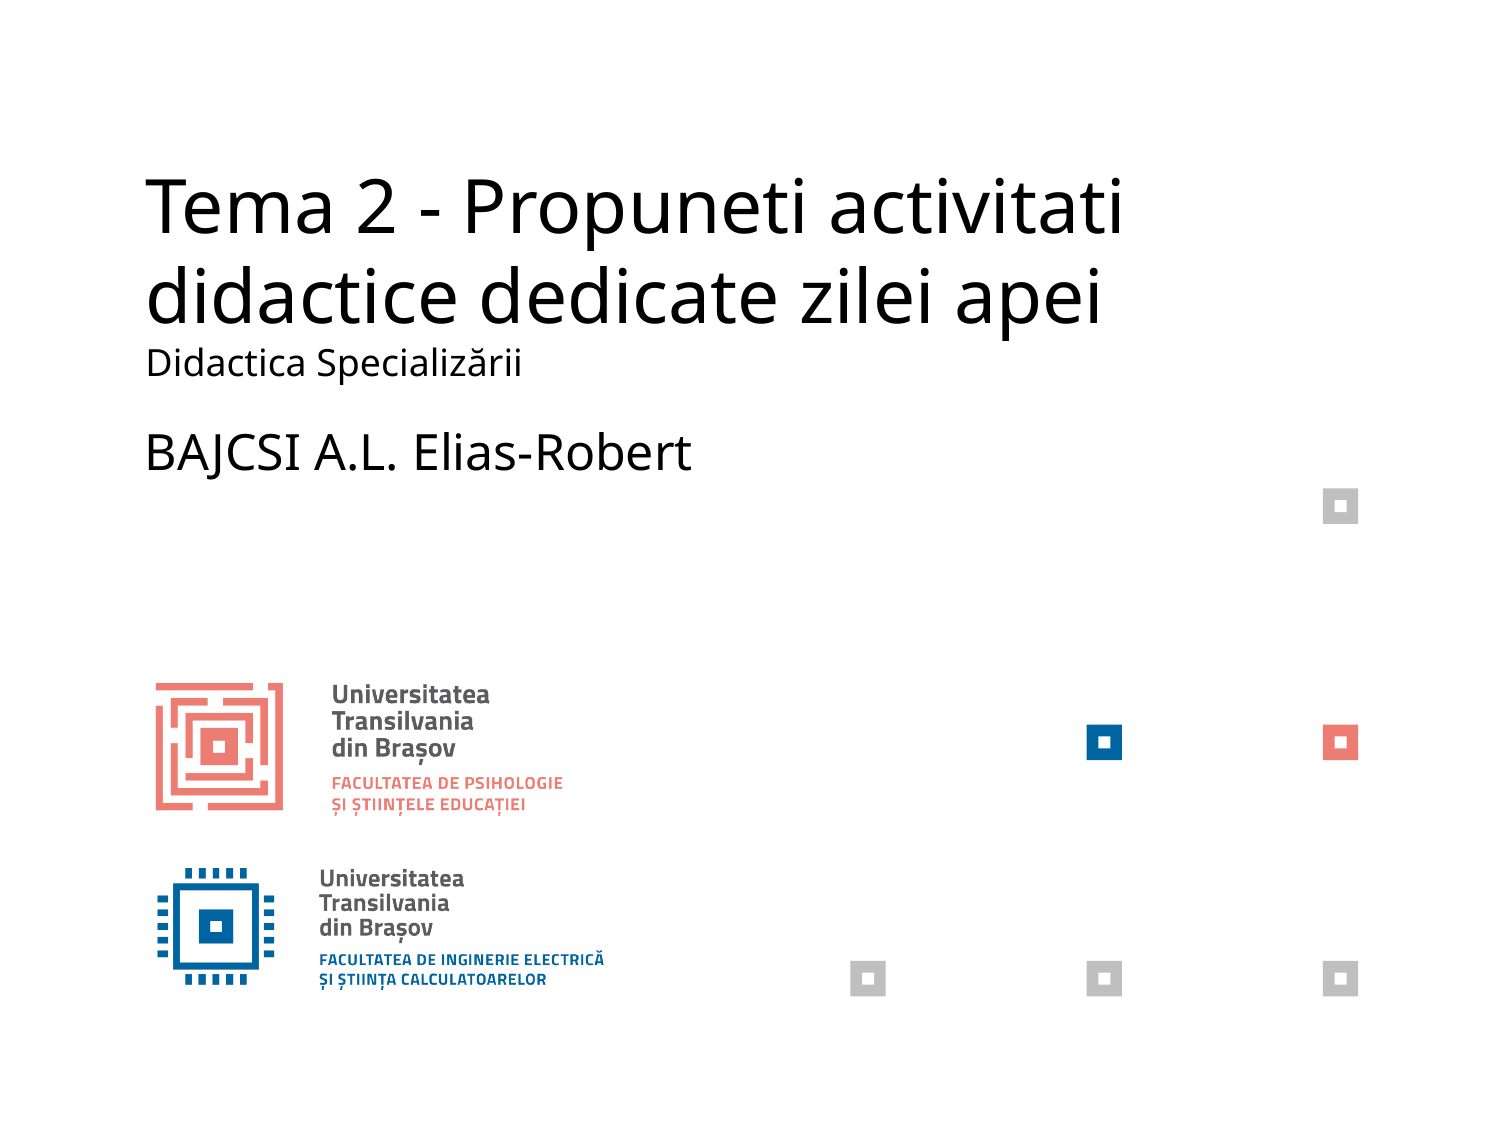

Tema 2 - Propuneti activitati didactice dedicate zilei apei
Didactica Specializării
BAJCSI A.L. Elias-Robert